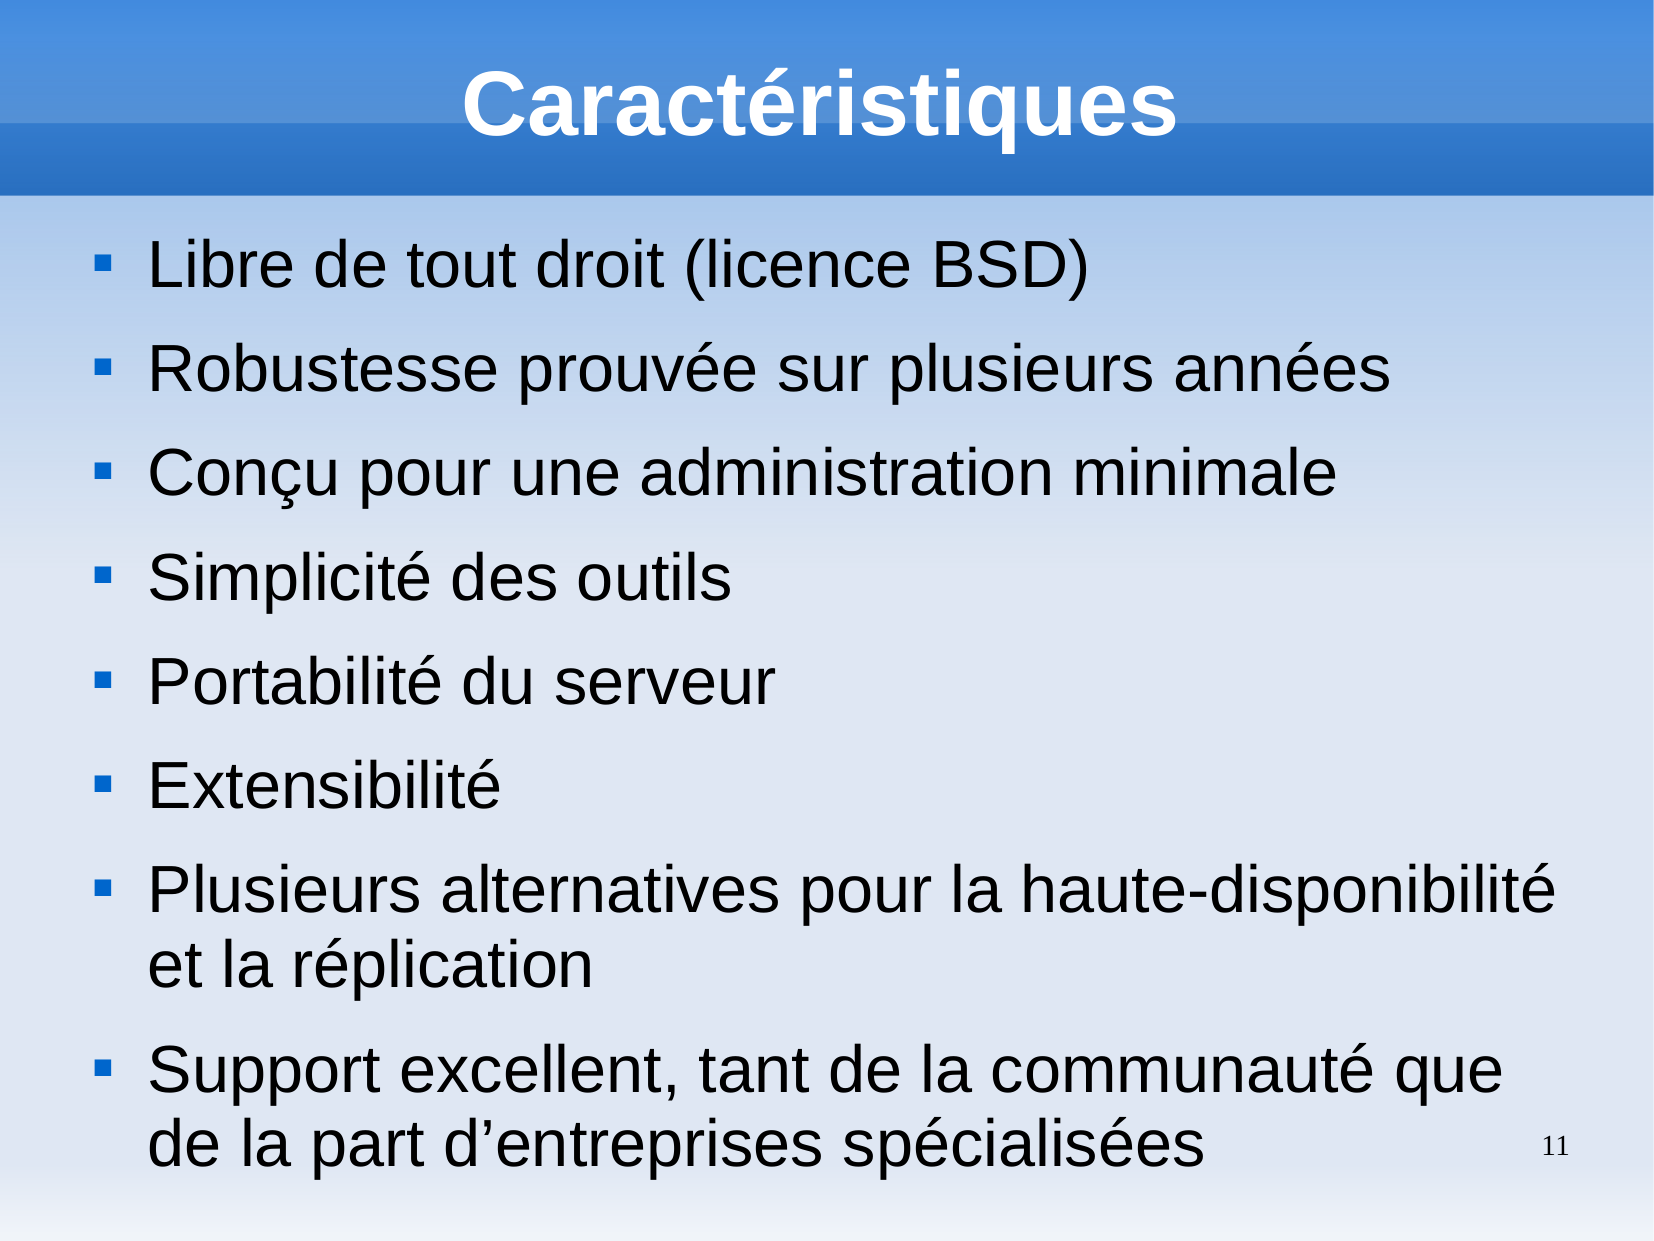

# Caractéristiques
Libre de tout droit (licence BSD)
Robustesse prouvée sur plusieurs années
Conçu pour une administration minimale
Simplicité des outils
Portabilité du serveur
Extensibilité
Plusieurs alternatives pour la haute-disponibilité et la réplication
Support excellent, tant de la communauté que de la part d’entreprises spécialisées
11